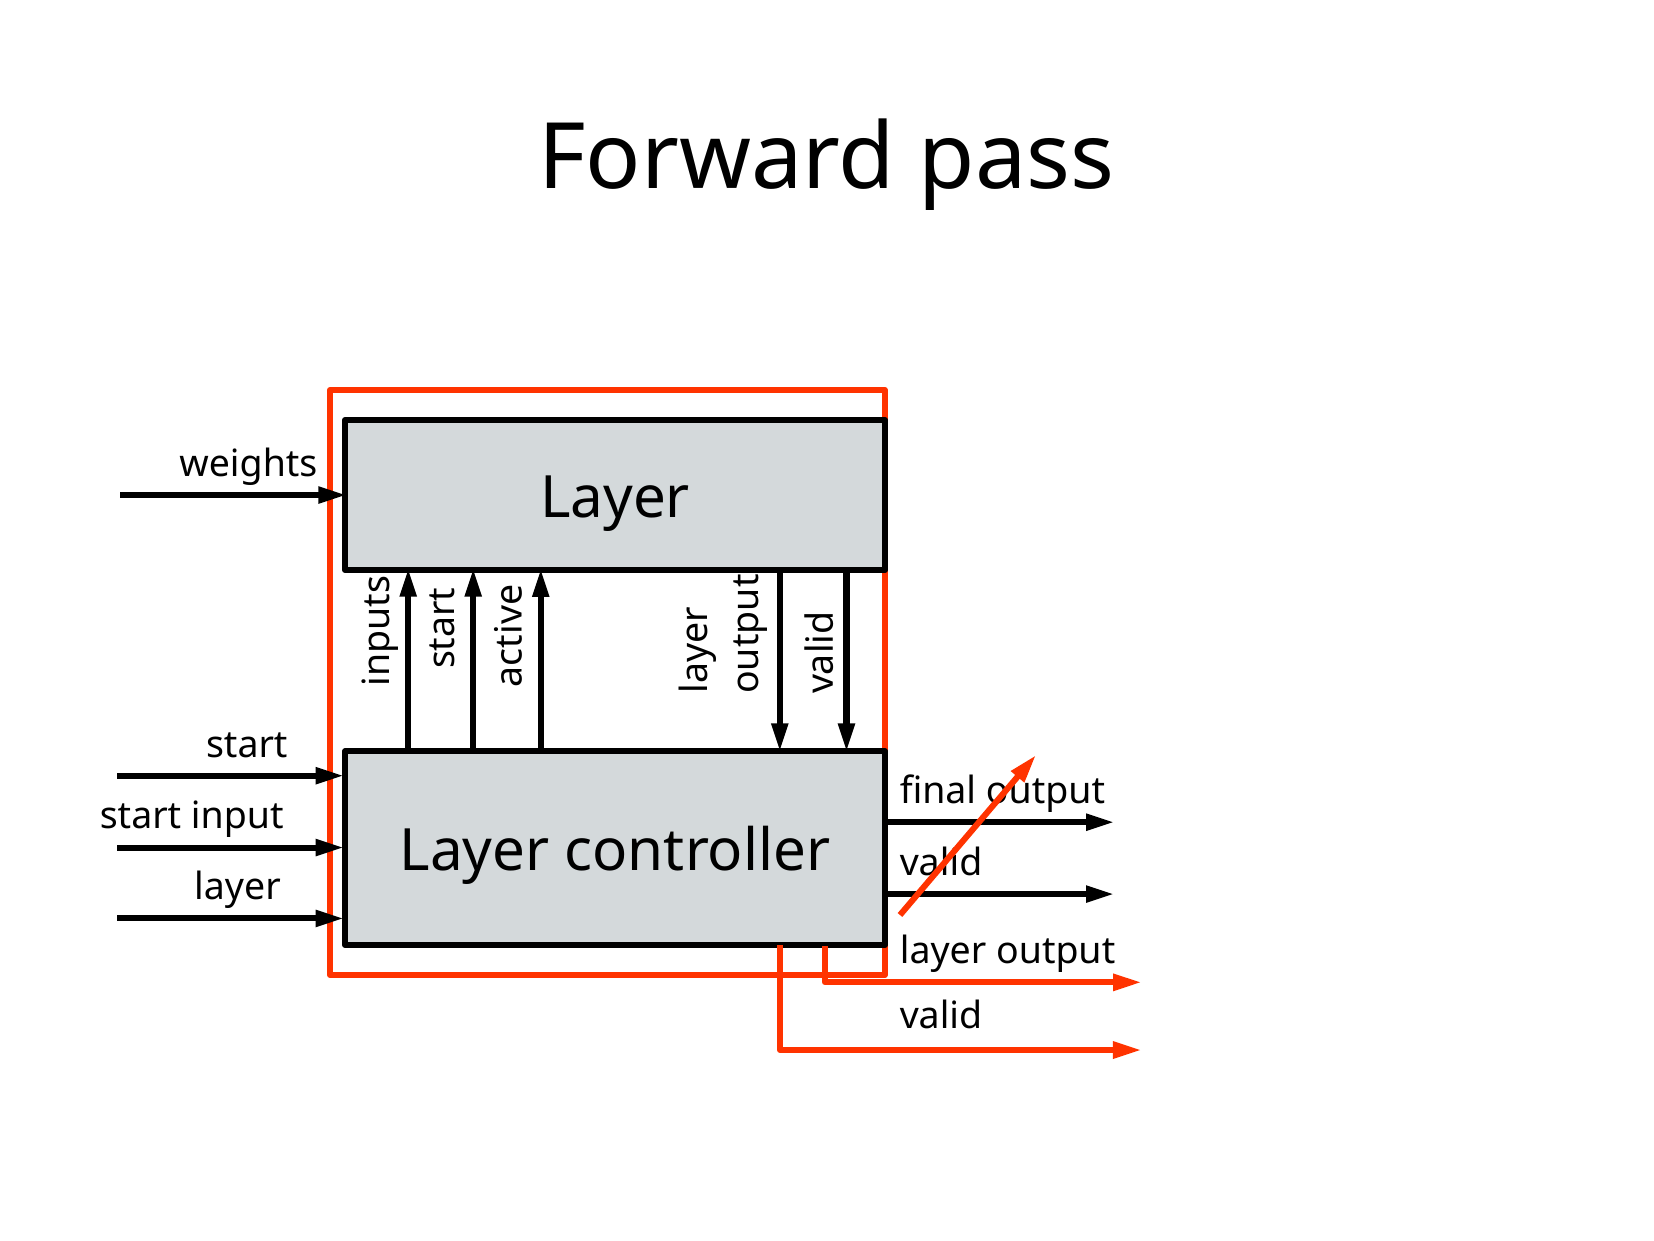

# Forward pass
Layer
weights
layer
output
valid
start
inputs
active
start
Layer controller
final output
start input
valid
layer
layer output
valid